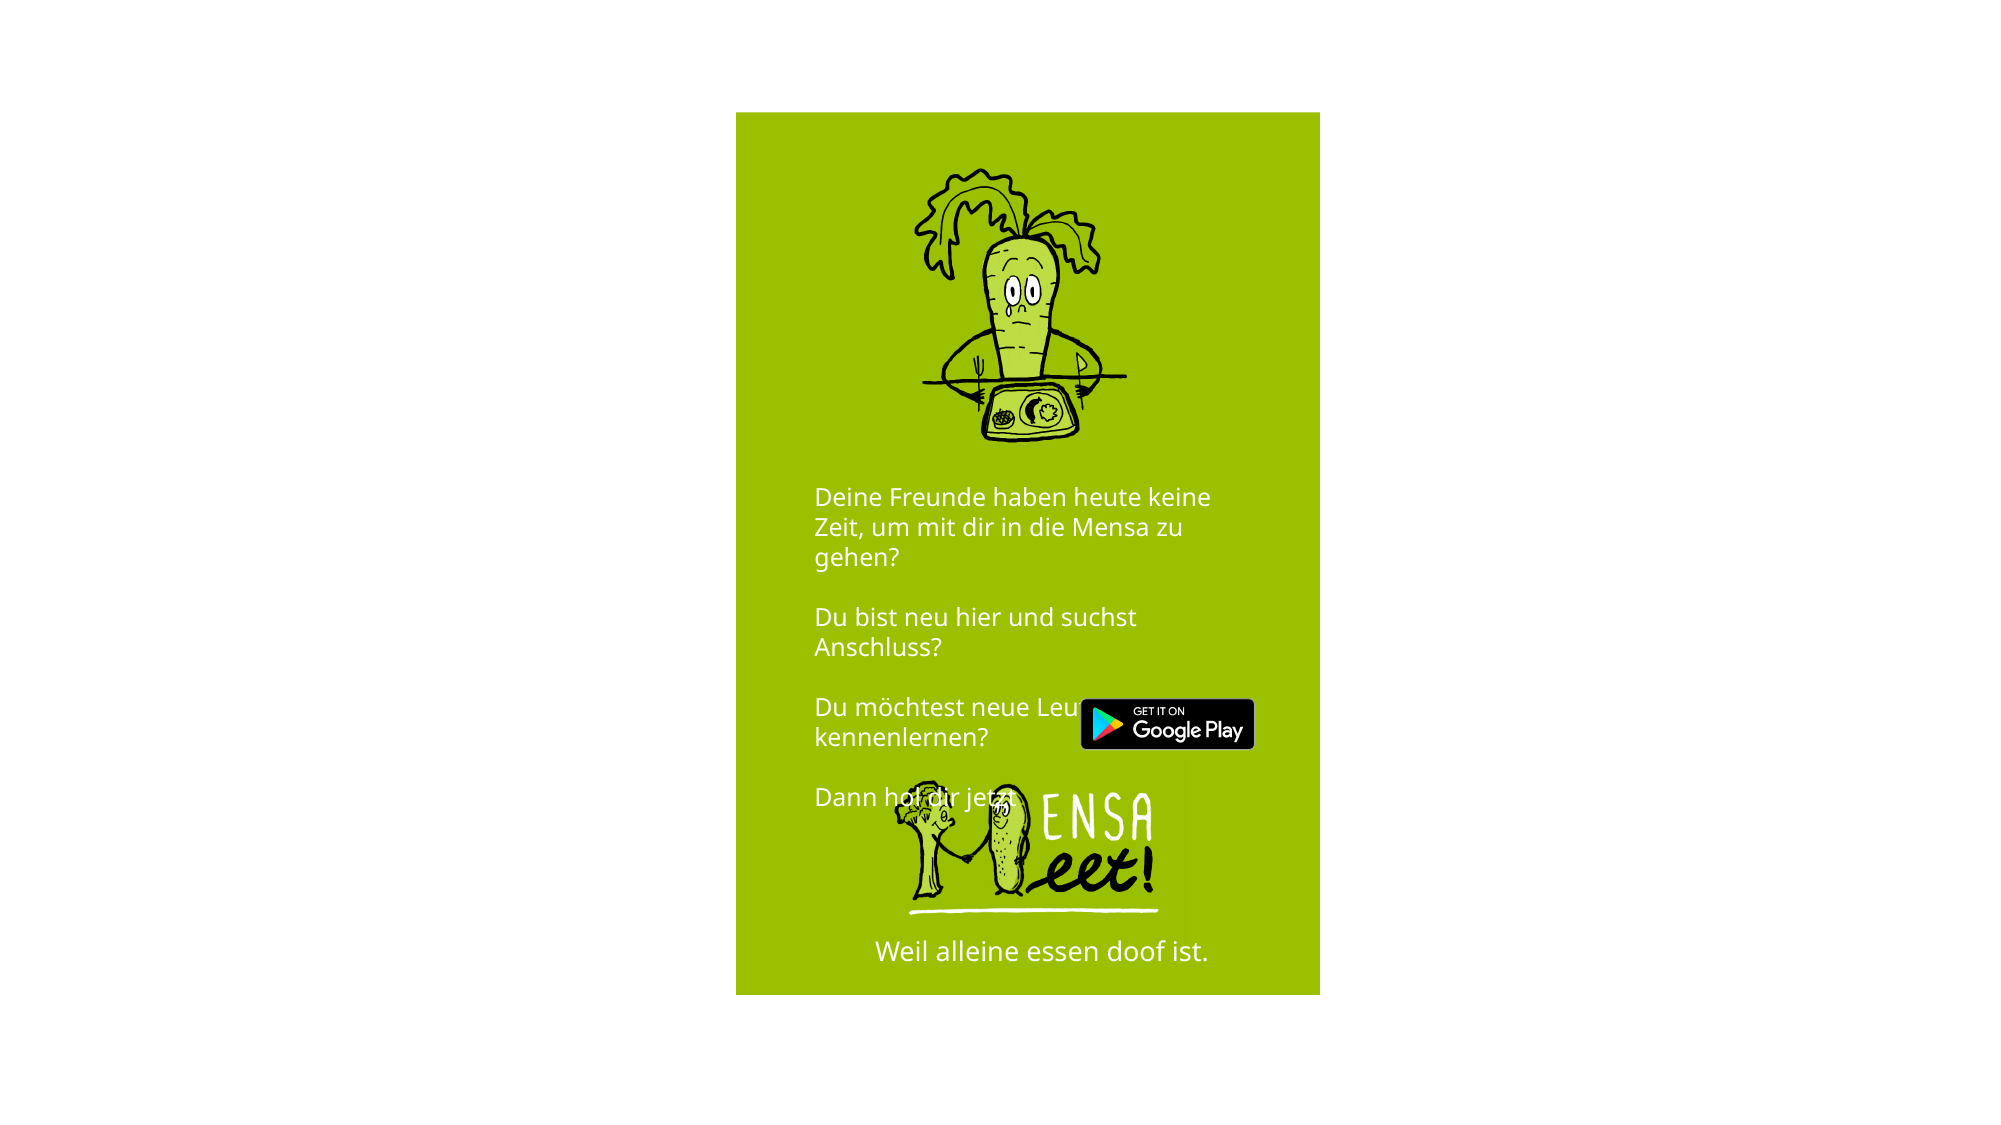

Deine Freunde haben heute keine Zeit, um mit dir in die Mensa zu gehen?
Du bist neu hier und suchst Anschluss?
Du möchtest neue Leute kennenlernen?
Dann hol dir jetzt
Weil alleine essen doof ist.